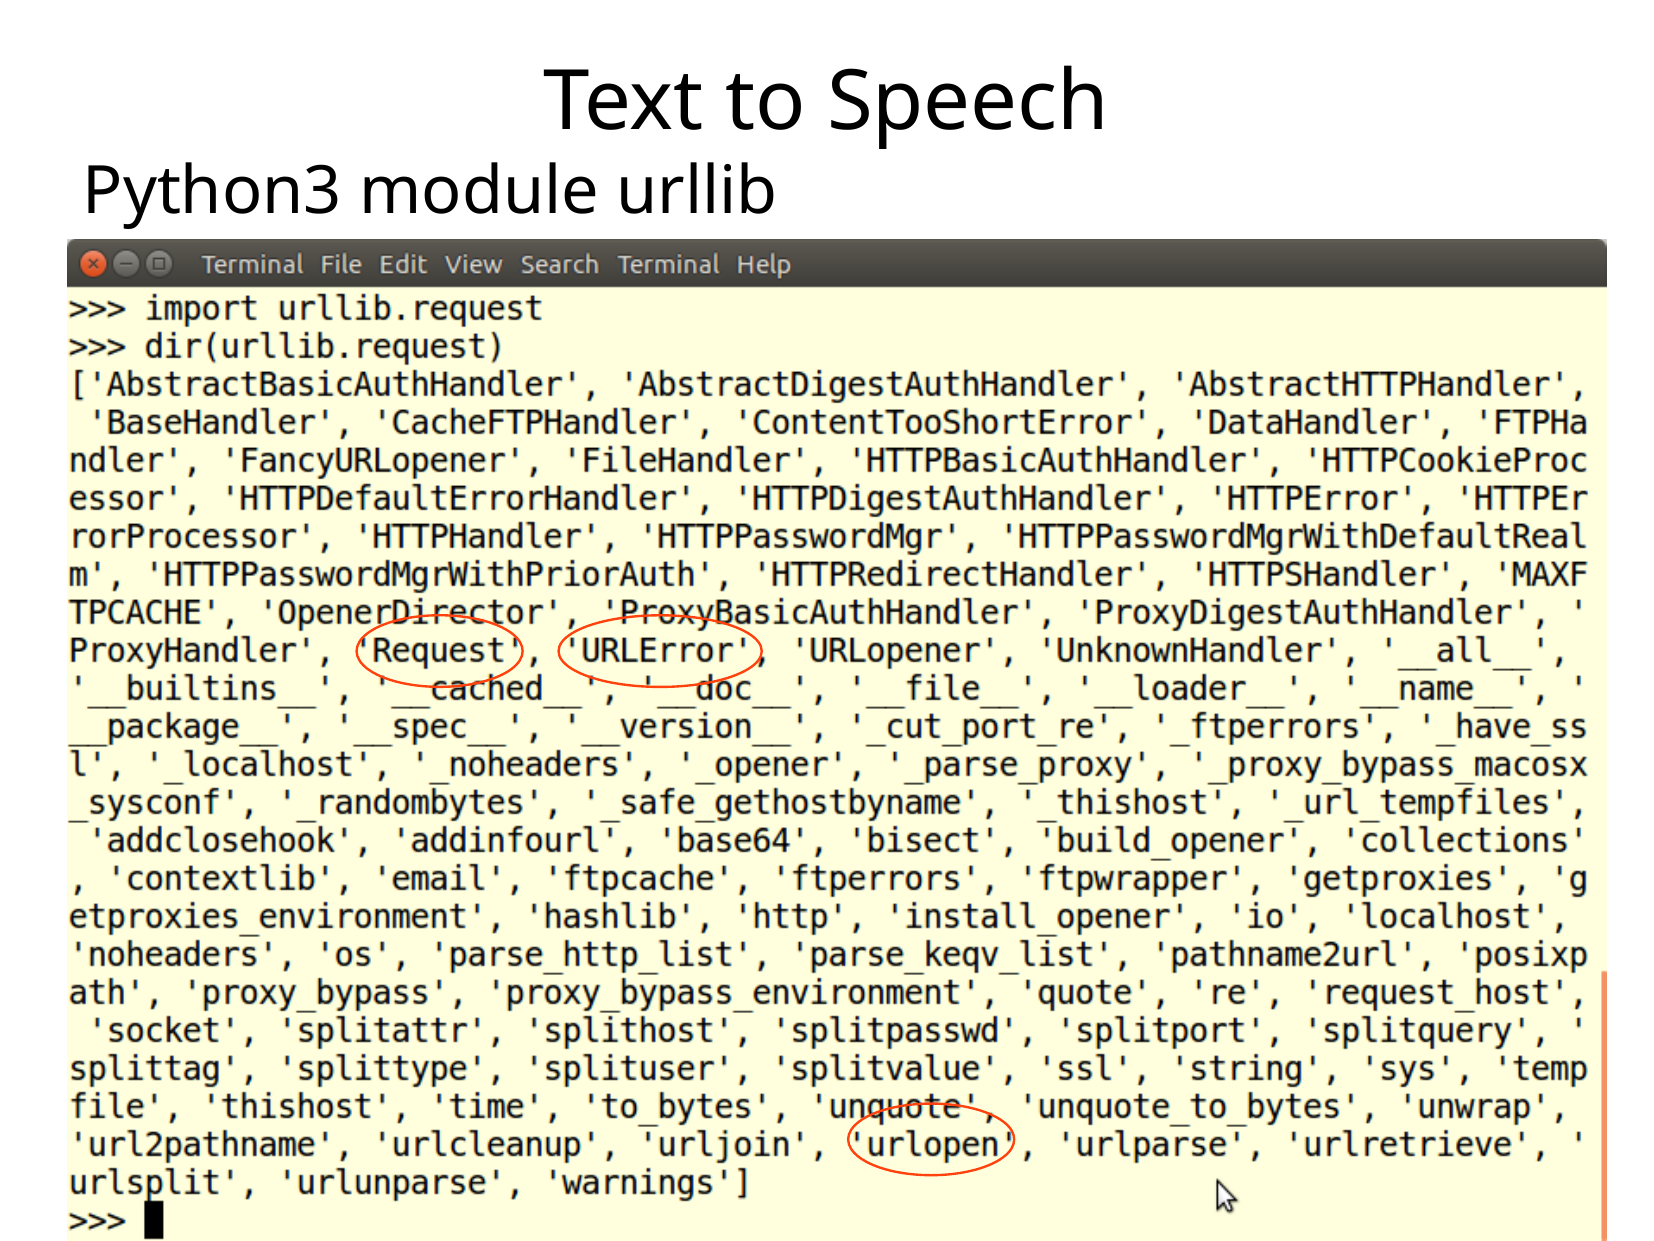

# Text to Speech
Python3 module urllib